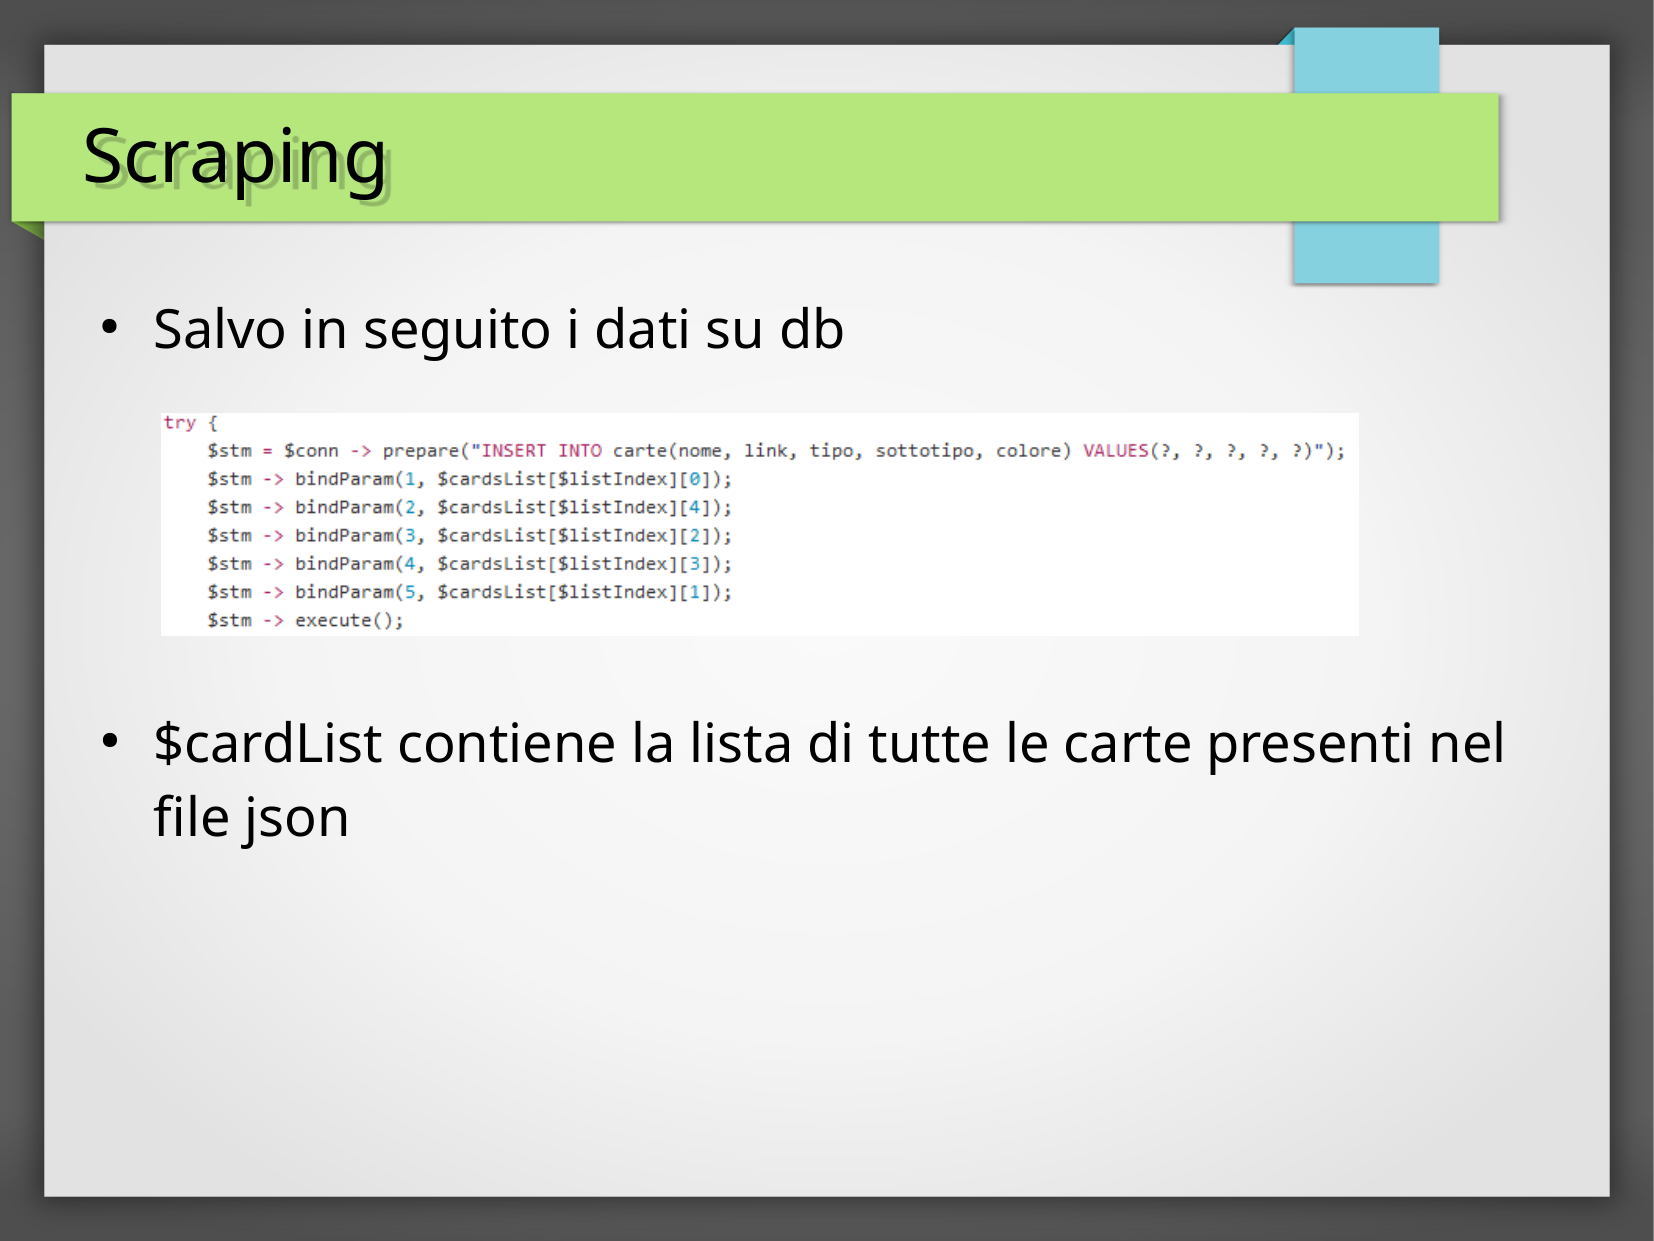

# Scraping
Salvo in seguito i dati su db
$cardList contiene la lista di tutte le carte presenti nel file json